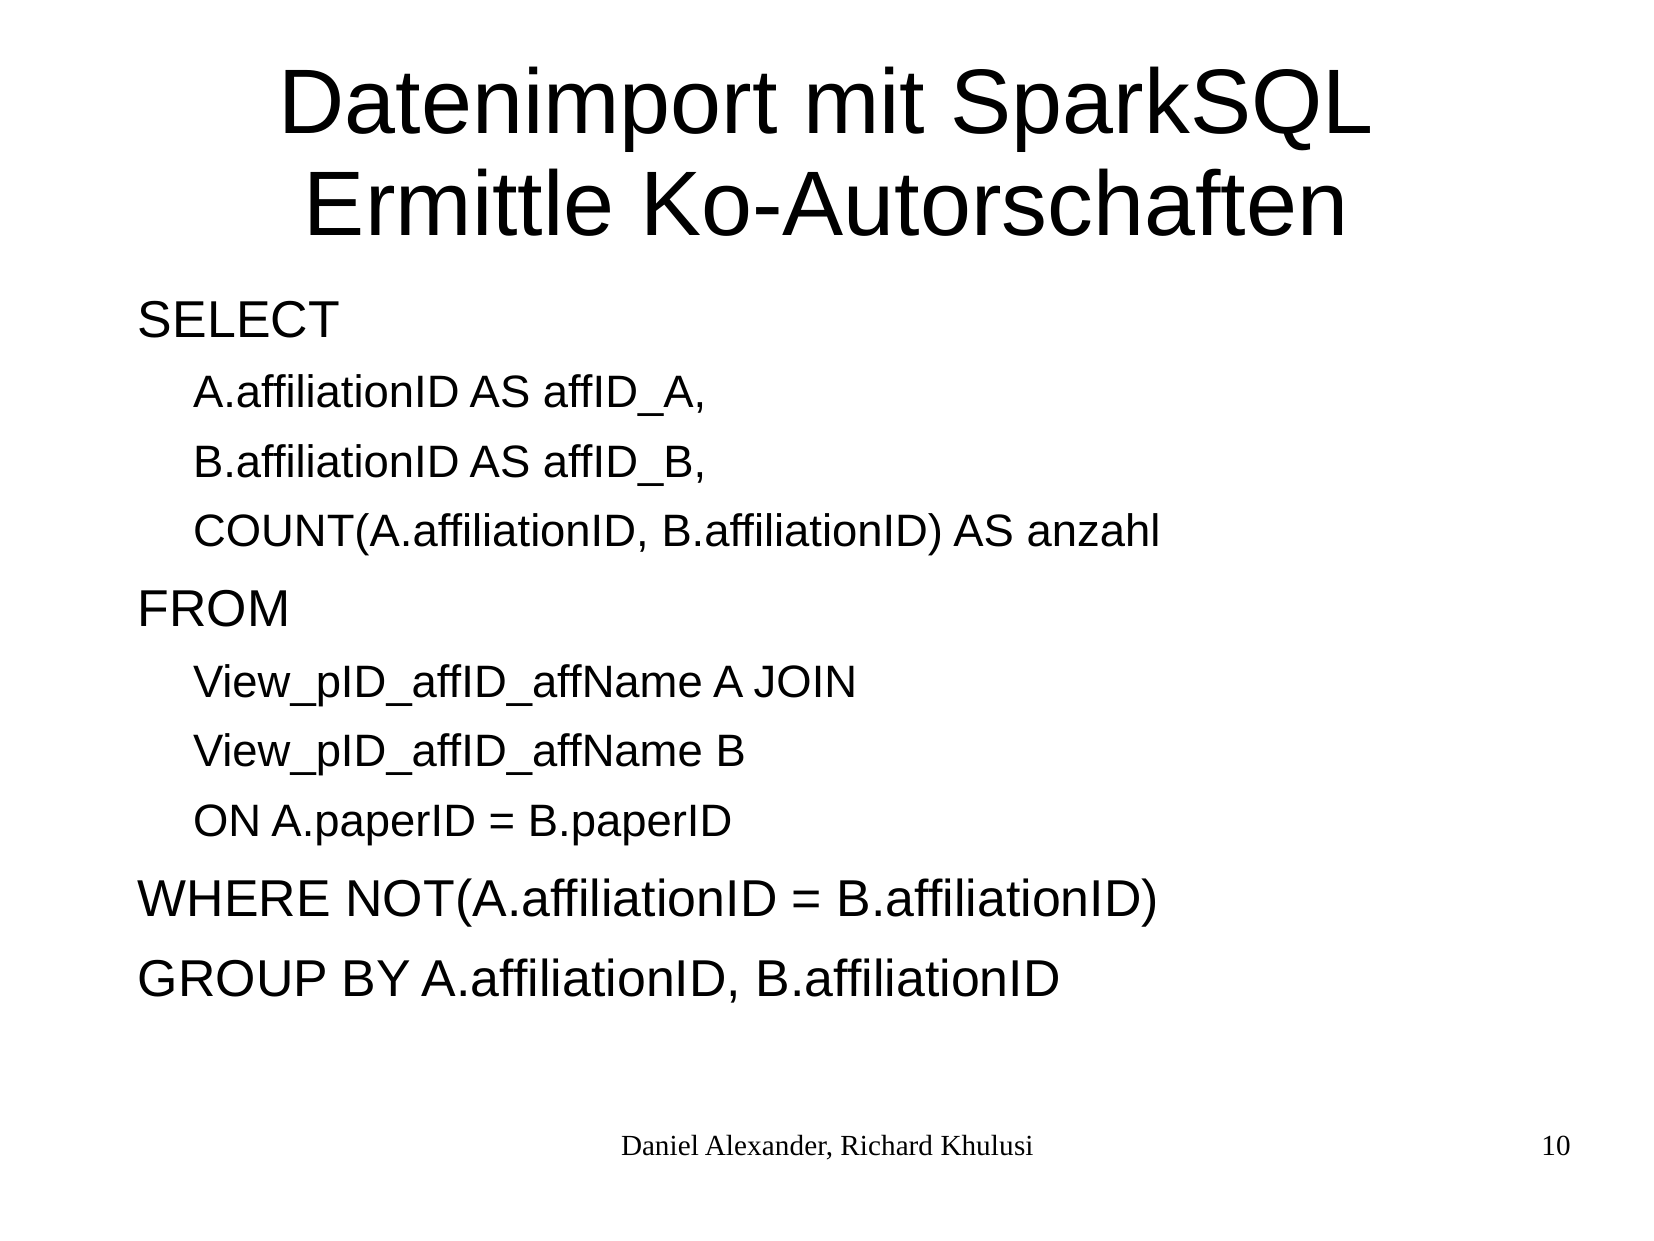

# Datenimport mit SparkSQL Ermittle Ko-Autorschaften
SELECT
A.affiliationID AS affID_A,
B.affiliationID AS affID_B,
COUNT(A.affiliationID, B.affiliationID) AS anzahl
FROM
View_pID_affID_affName A JOIN
View_pID_affID_affName B
ON A.paperID = B.paperID
WHERE NOT(A.affiliationID = B.affiliationID)
GROUP BY A.affiliationID, B.affiliationID
Daniel Alexander, Richard Khulusi
10